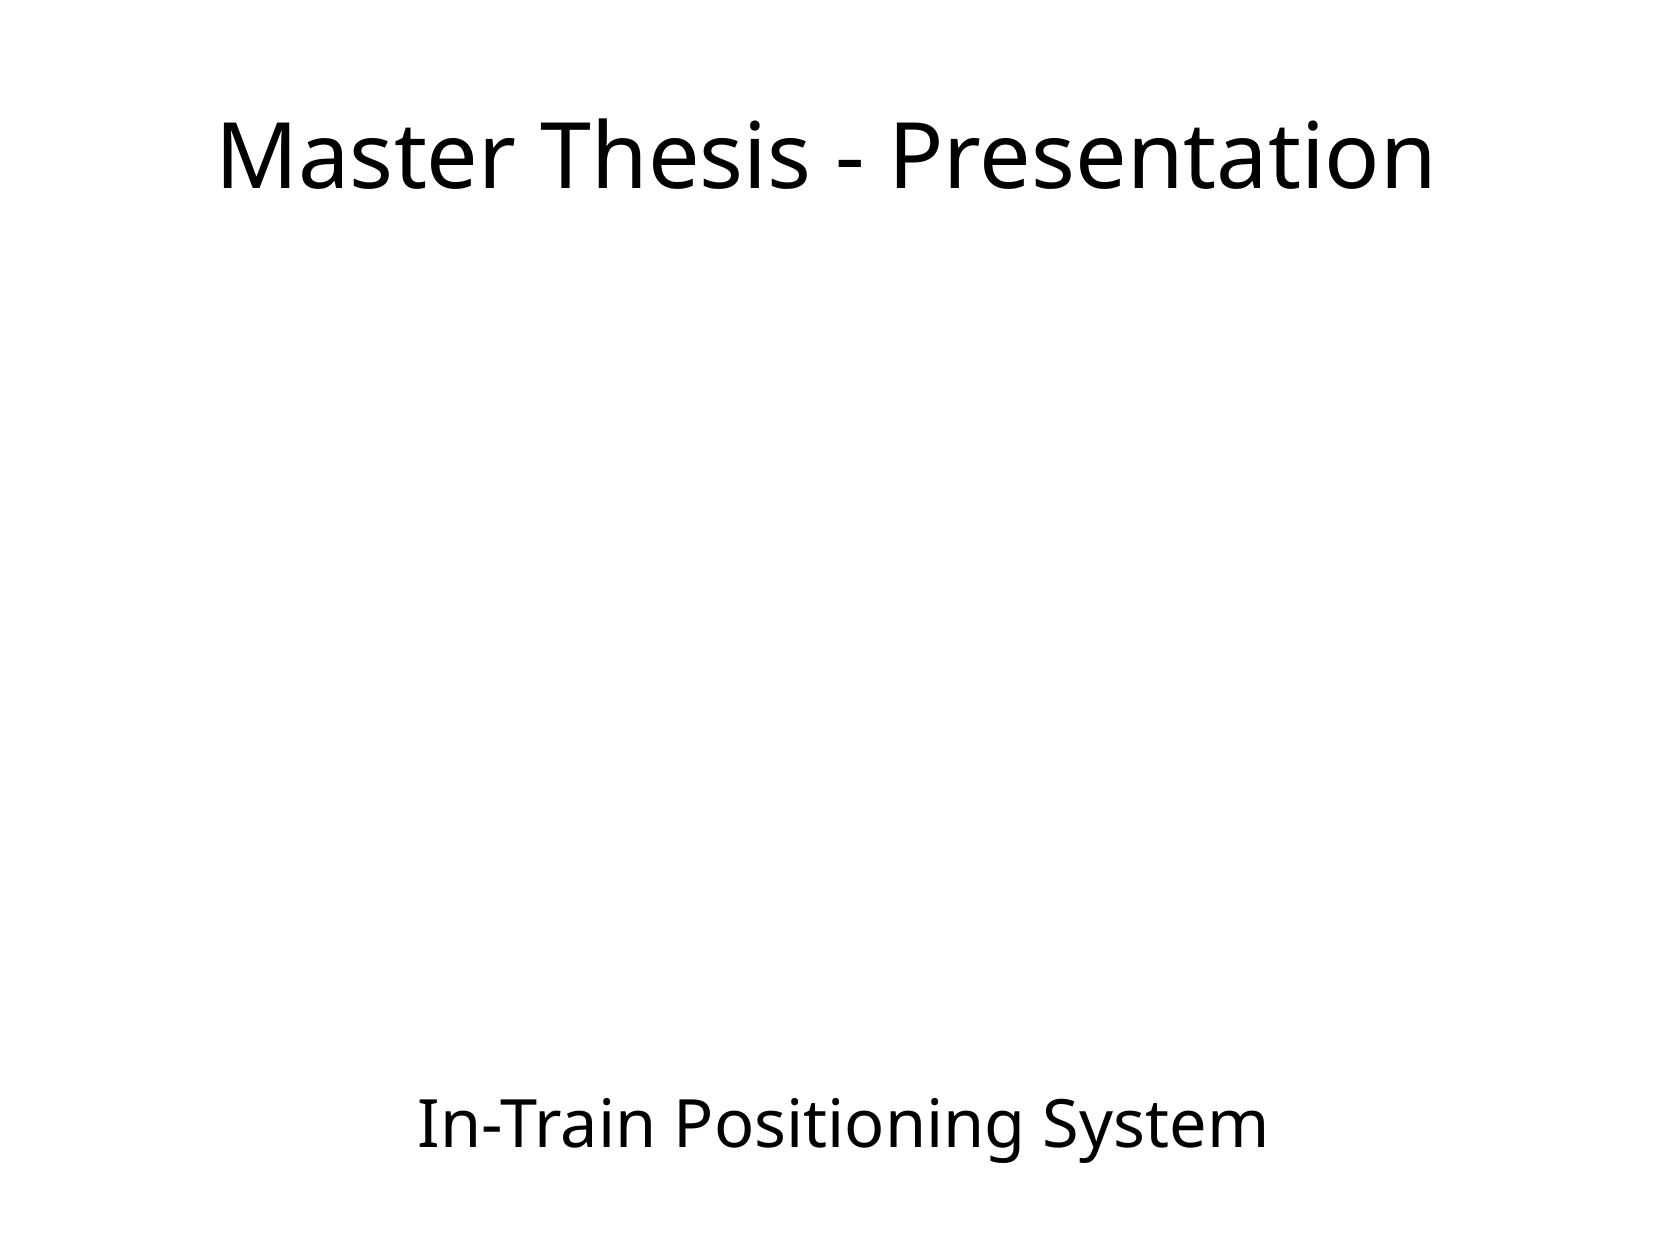

Master Thesis - Presentation
# In-Train Positioning System